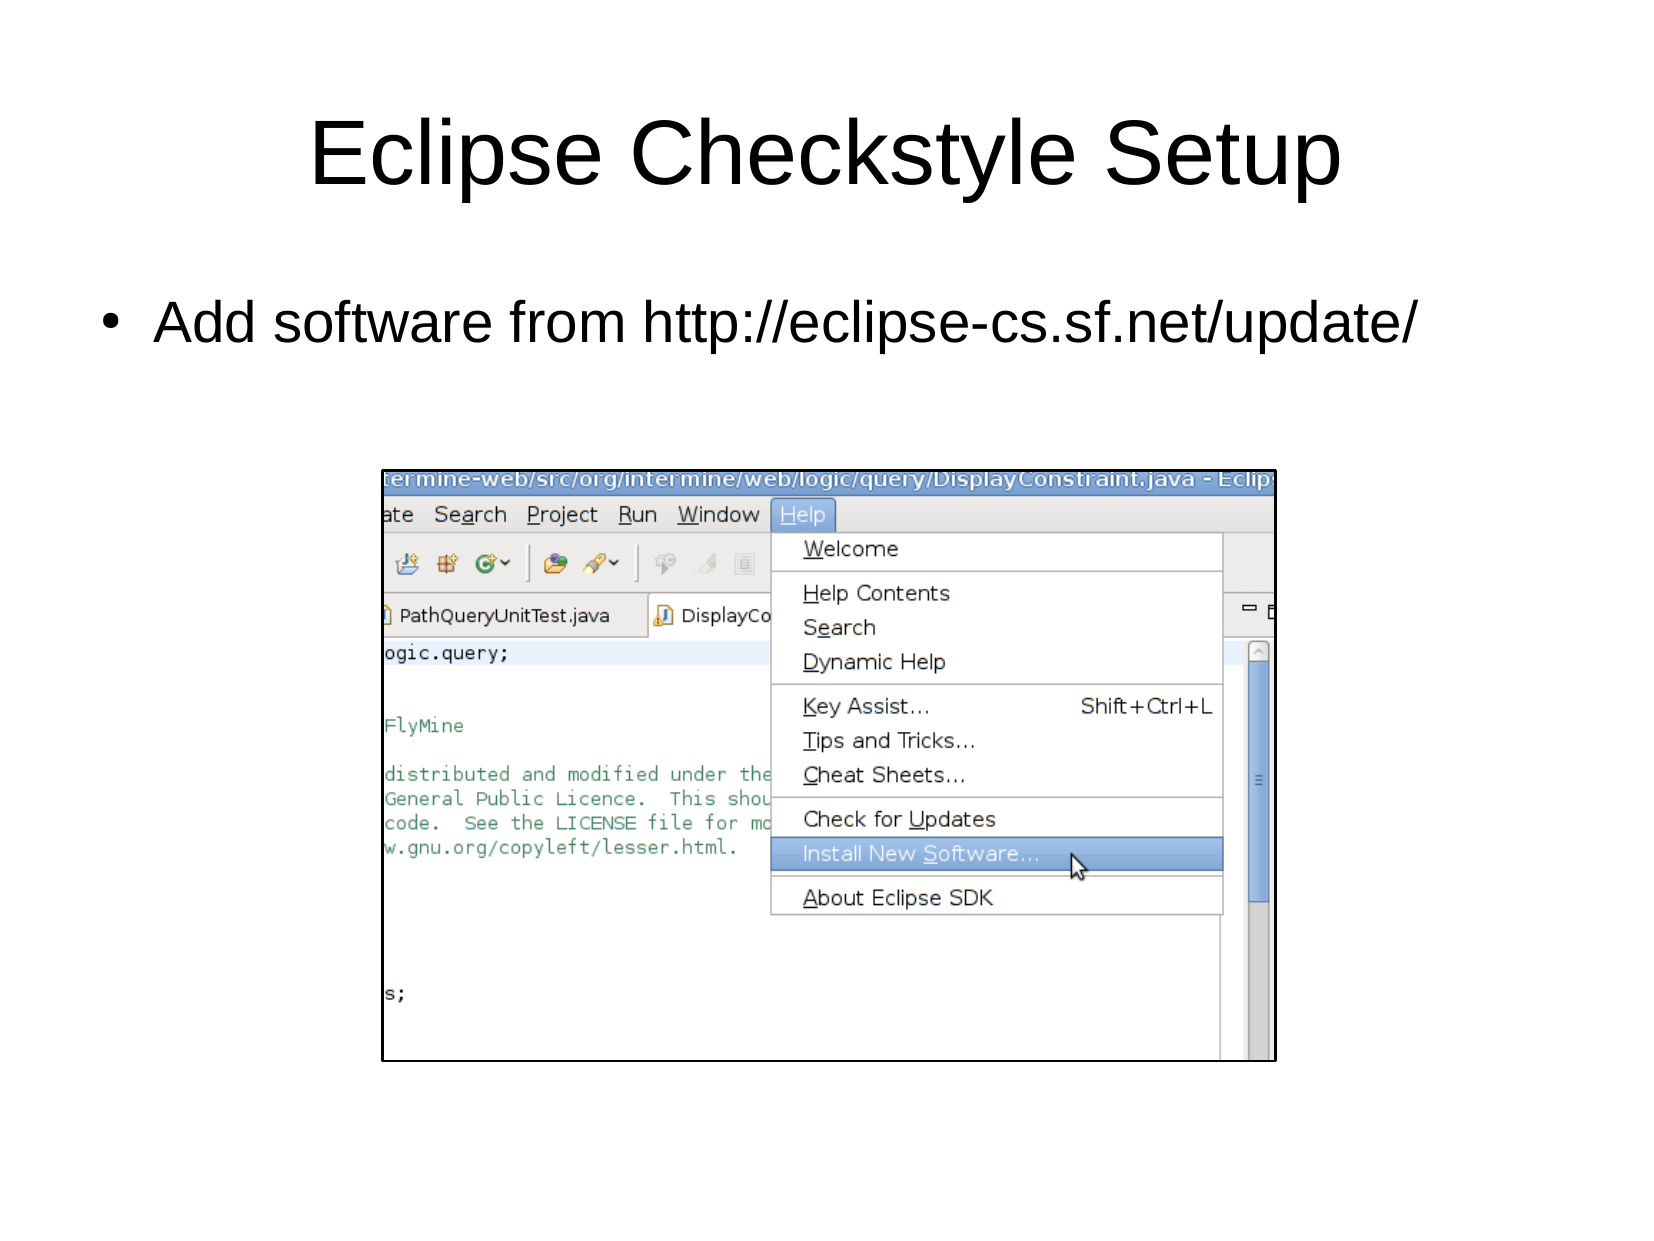

# Eclipse Checkstyle Setup
Add software from http://eclipse-cs.sf.net/update/